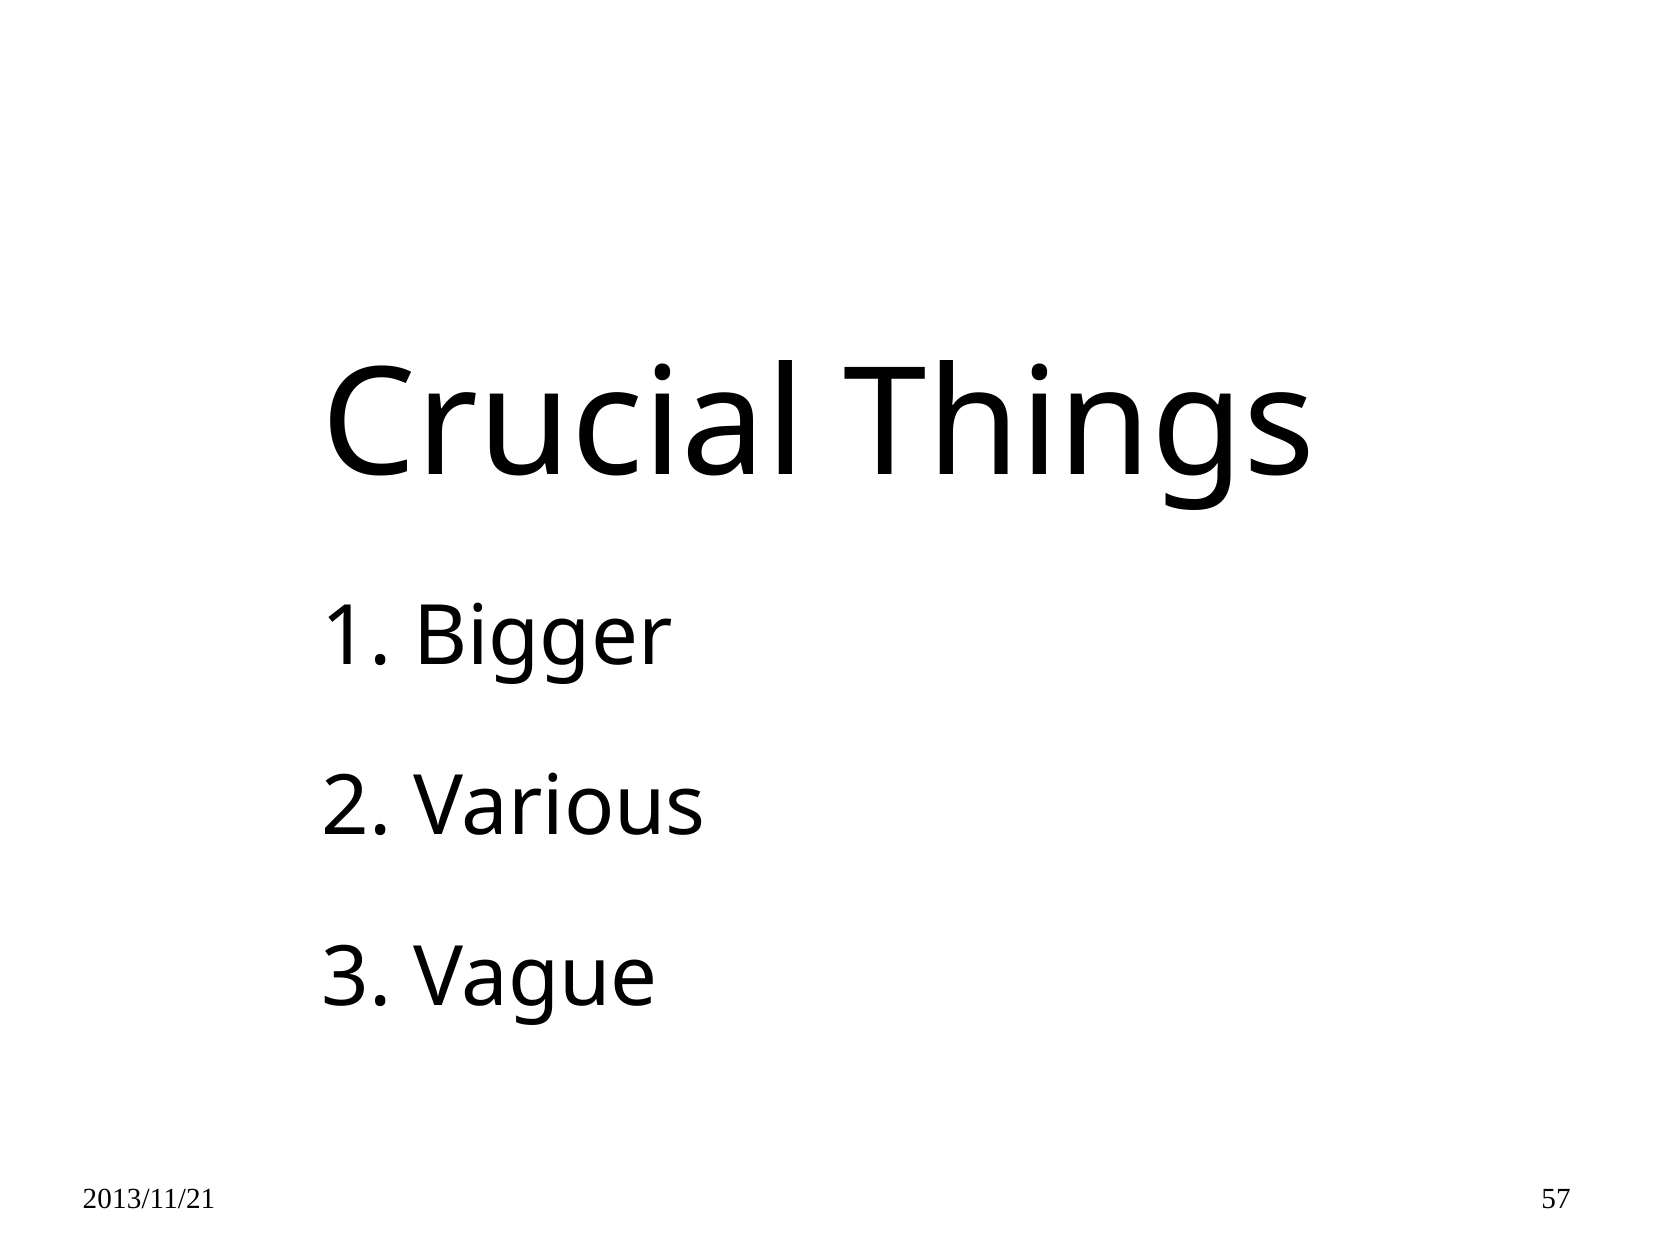

Crucial Things
1. Bigger
2. Various
3. Vague
2013/11/21
57